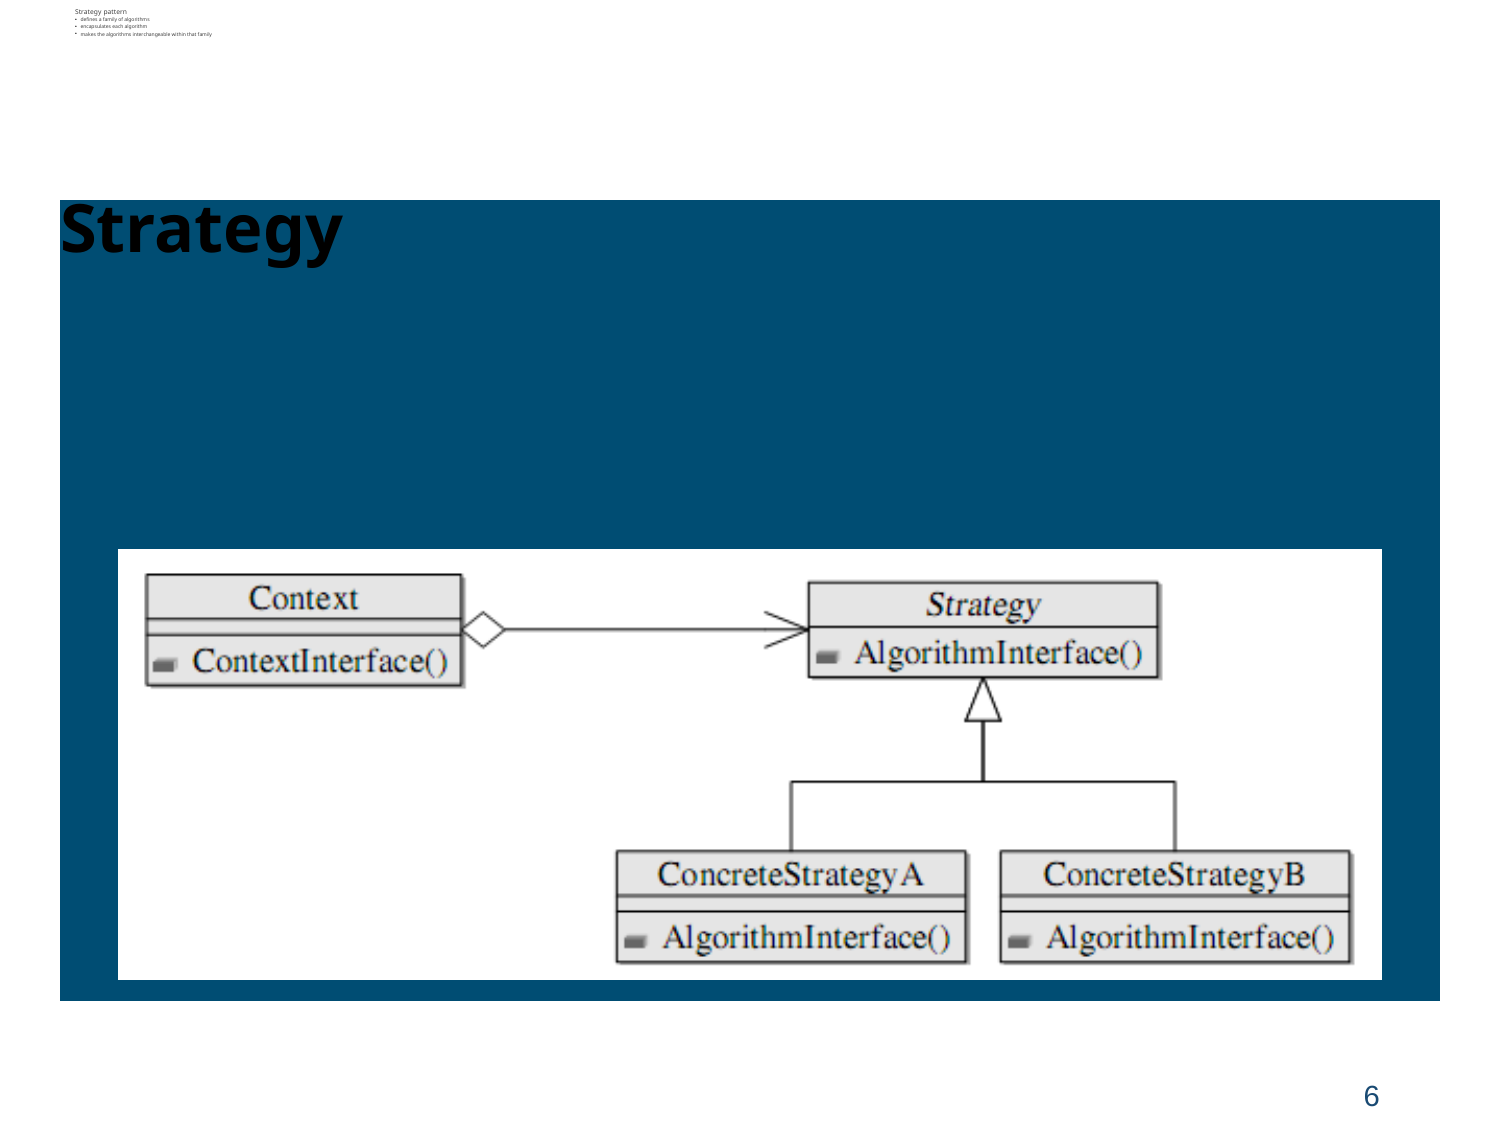

# Strategy pattern
defines a family of algorithms
encapsulates each algorithm
makes the algorithms interchangeable within that family
Strategy
6